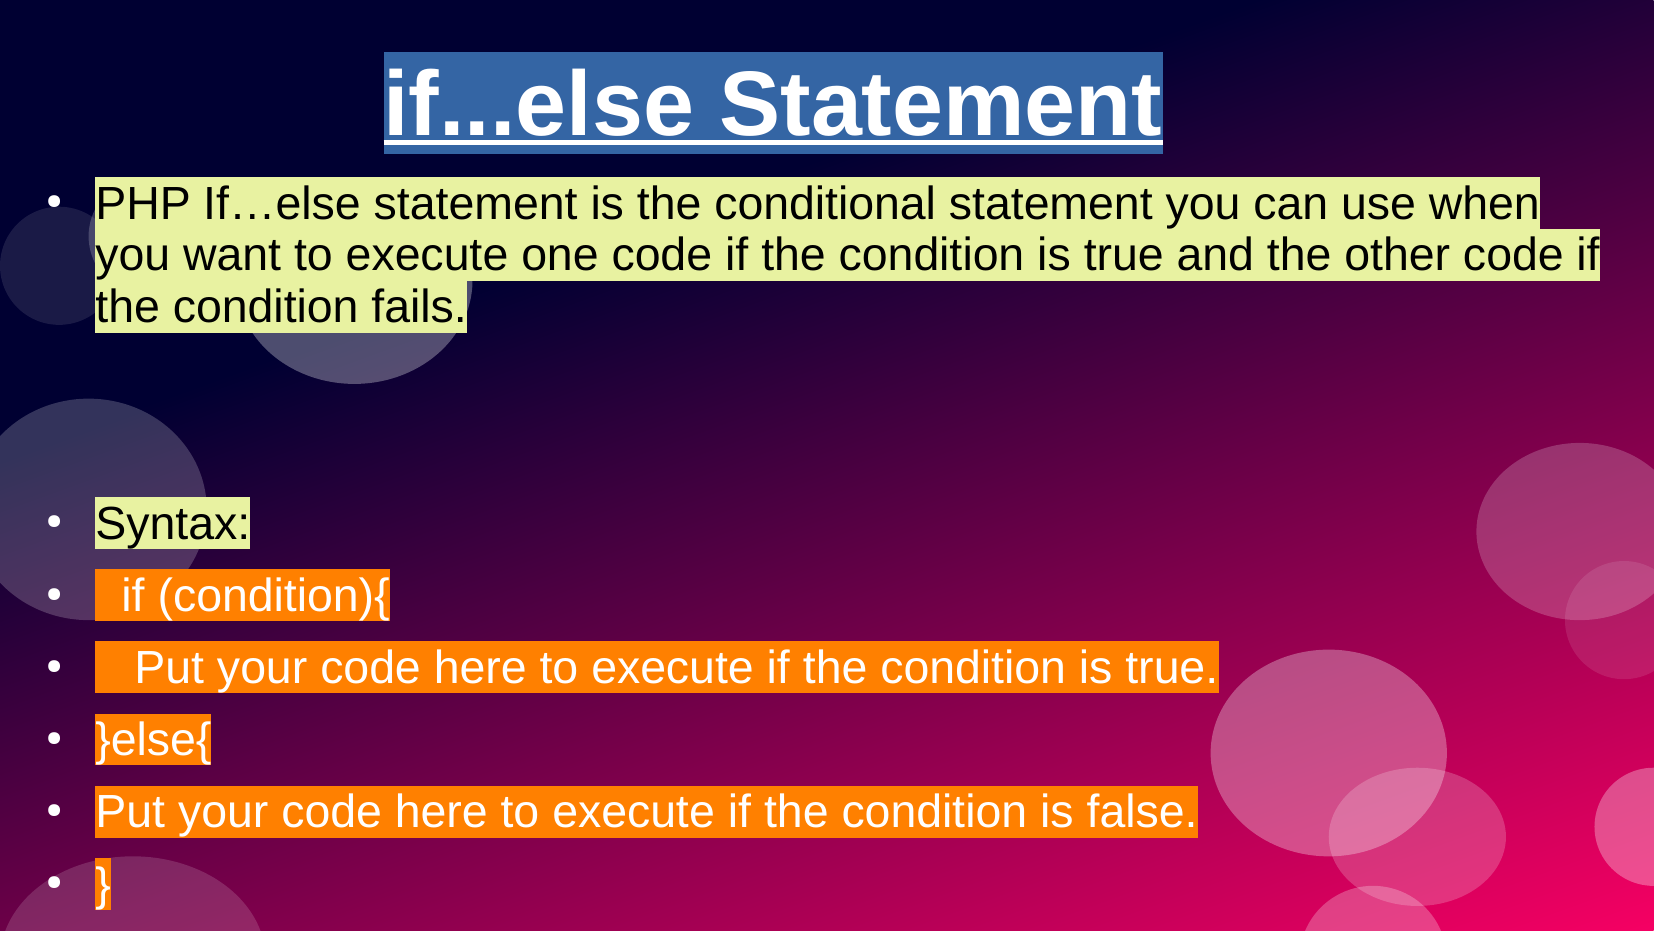

# if...else Statement
PHP If…else statement is the conditional statement you can use when you want to execute one code if the condition is true and the other code if the condition fails.
Syntax:
 if (condition){
 Put your code here to execute if the condition is true.
}else{
Put your code here to execute if the condition is false.
}